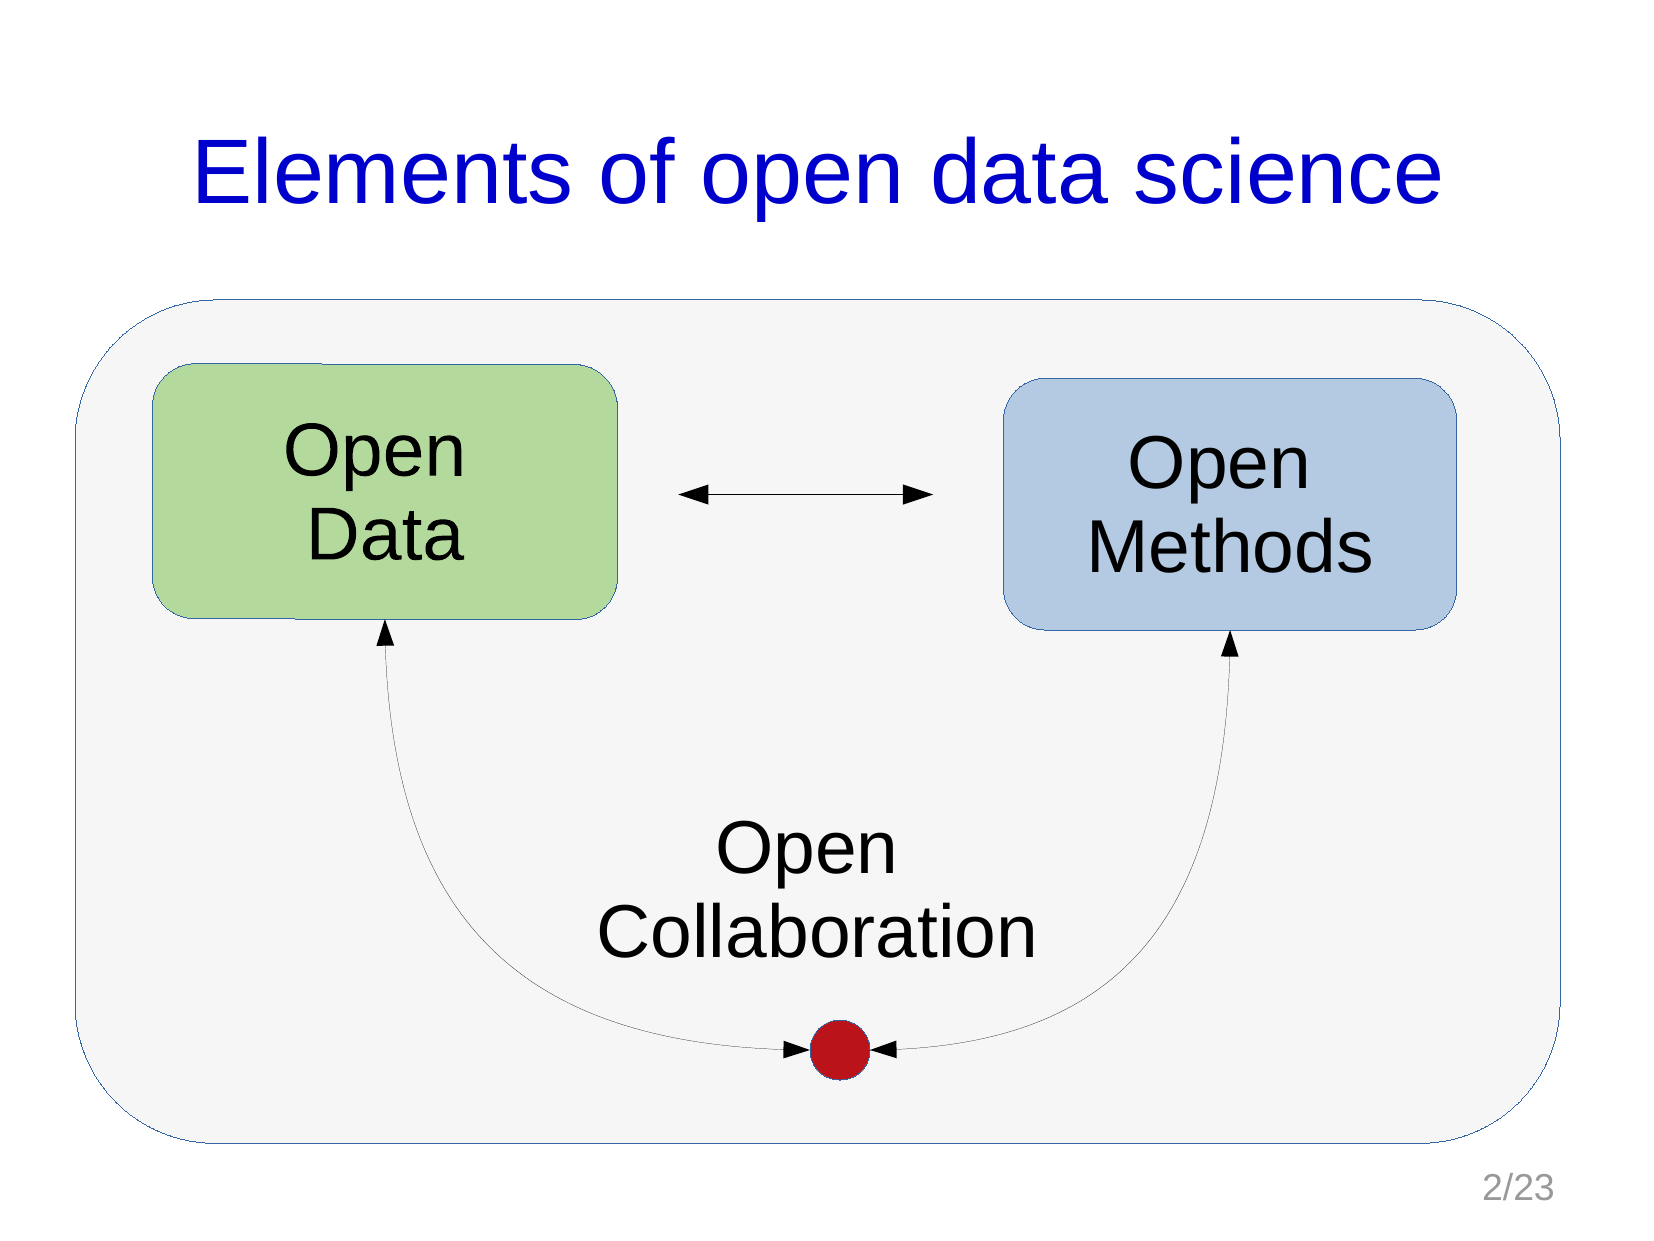

# Elements of open data science
Open
Collaboration
Open
Data
Open
Methods